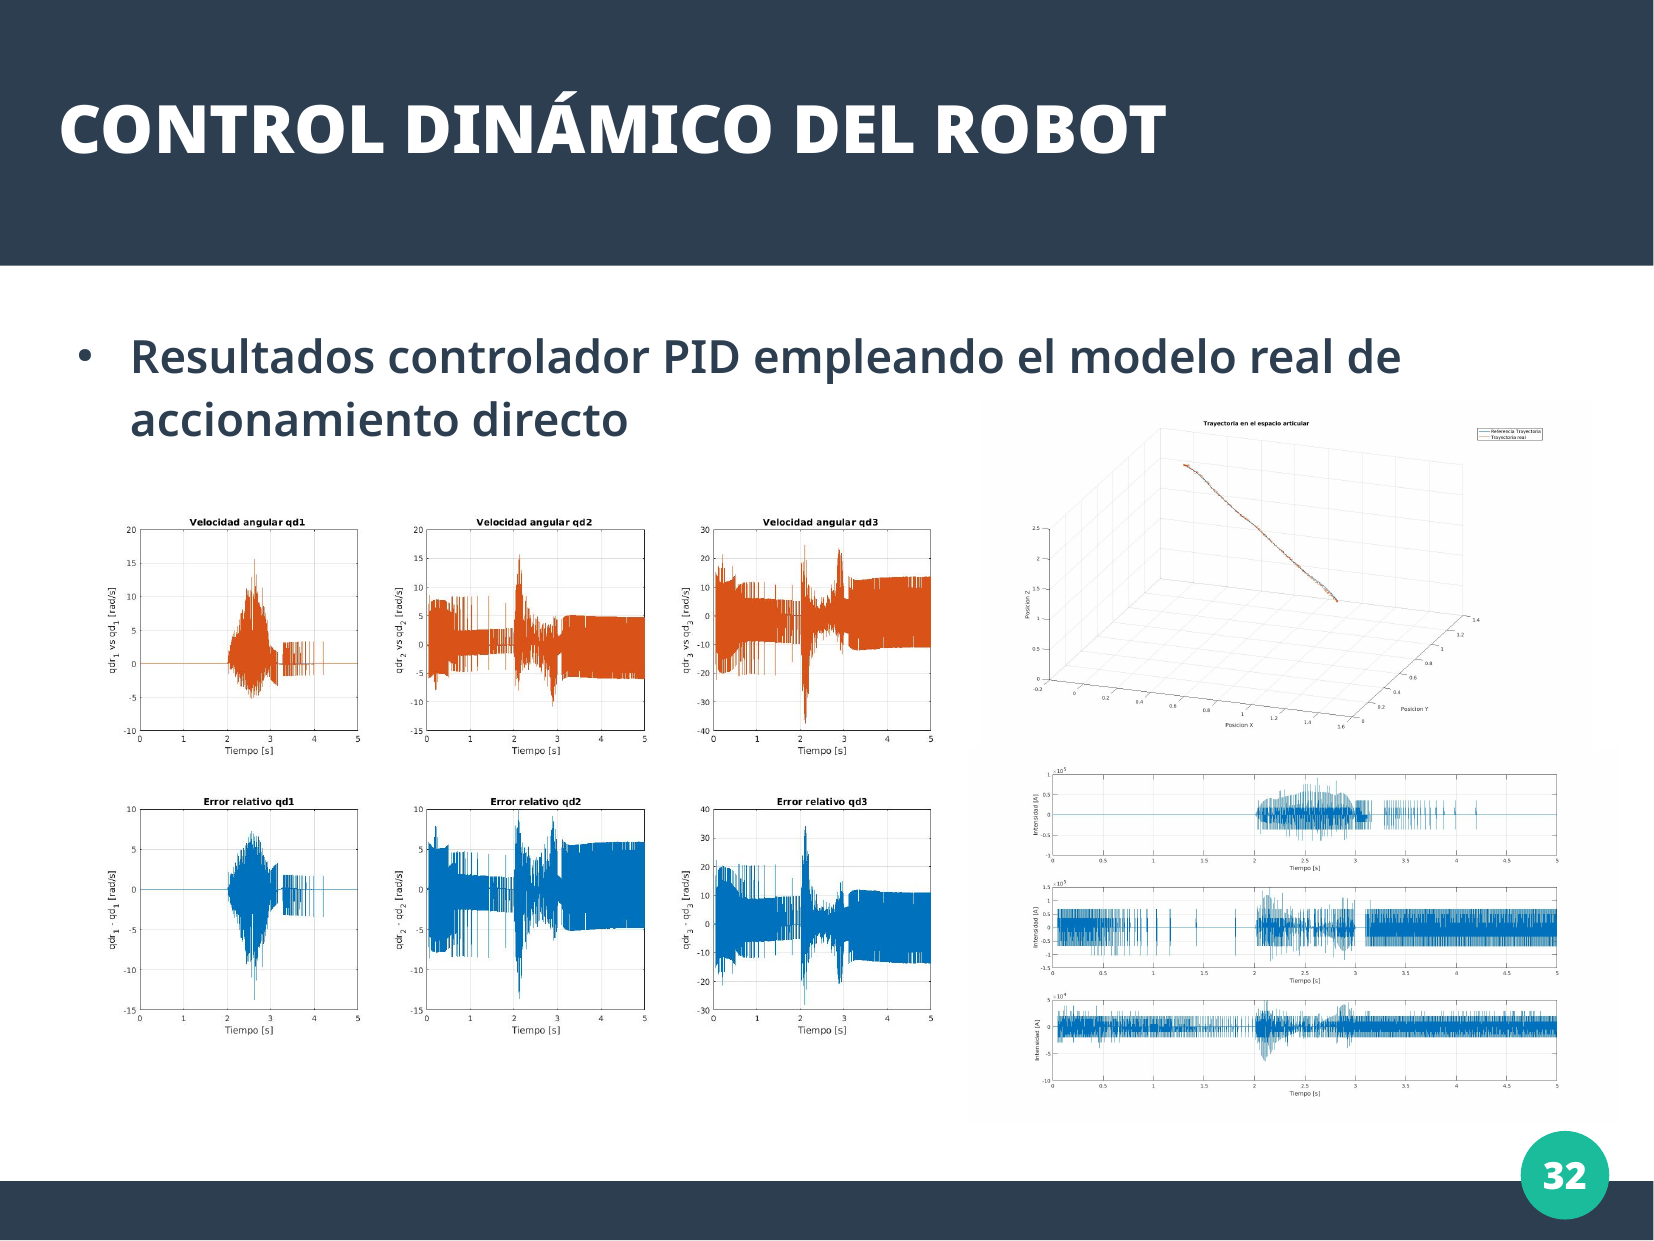

# CONTROL DINÁMICO DEL ROBOT
Resultados controlador PID empleando el modelo real de accionamiento directo
32